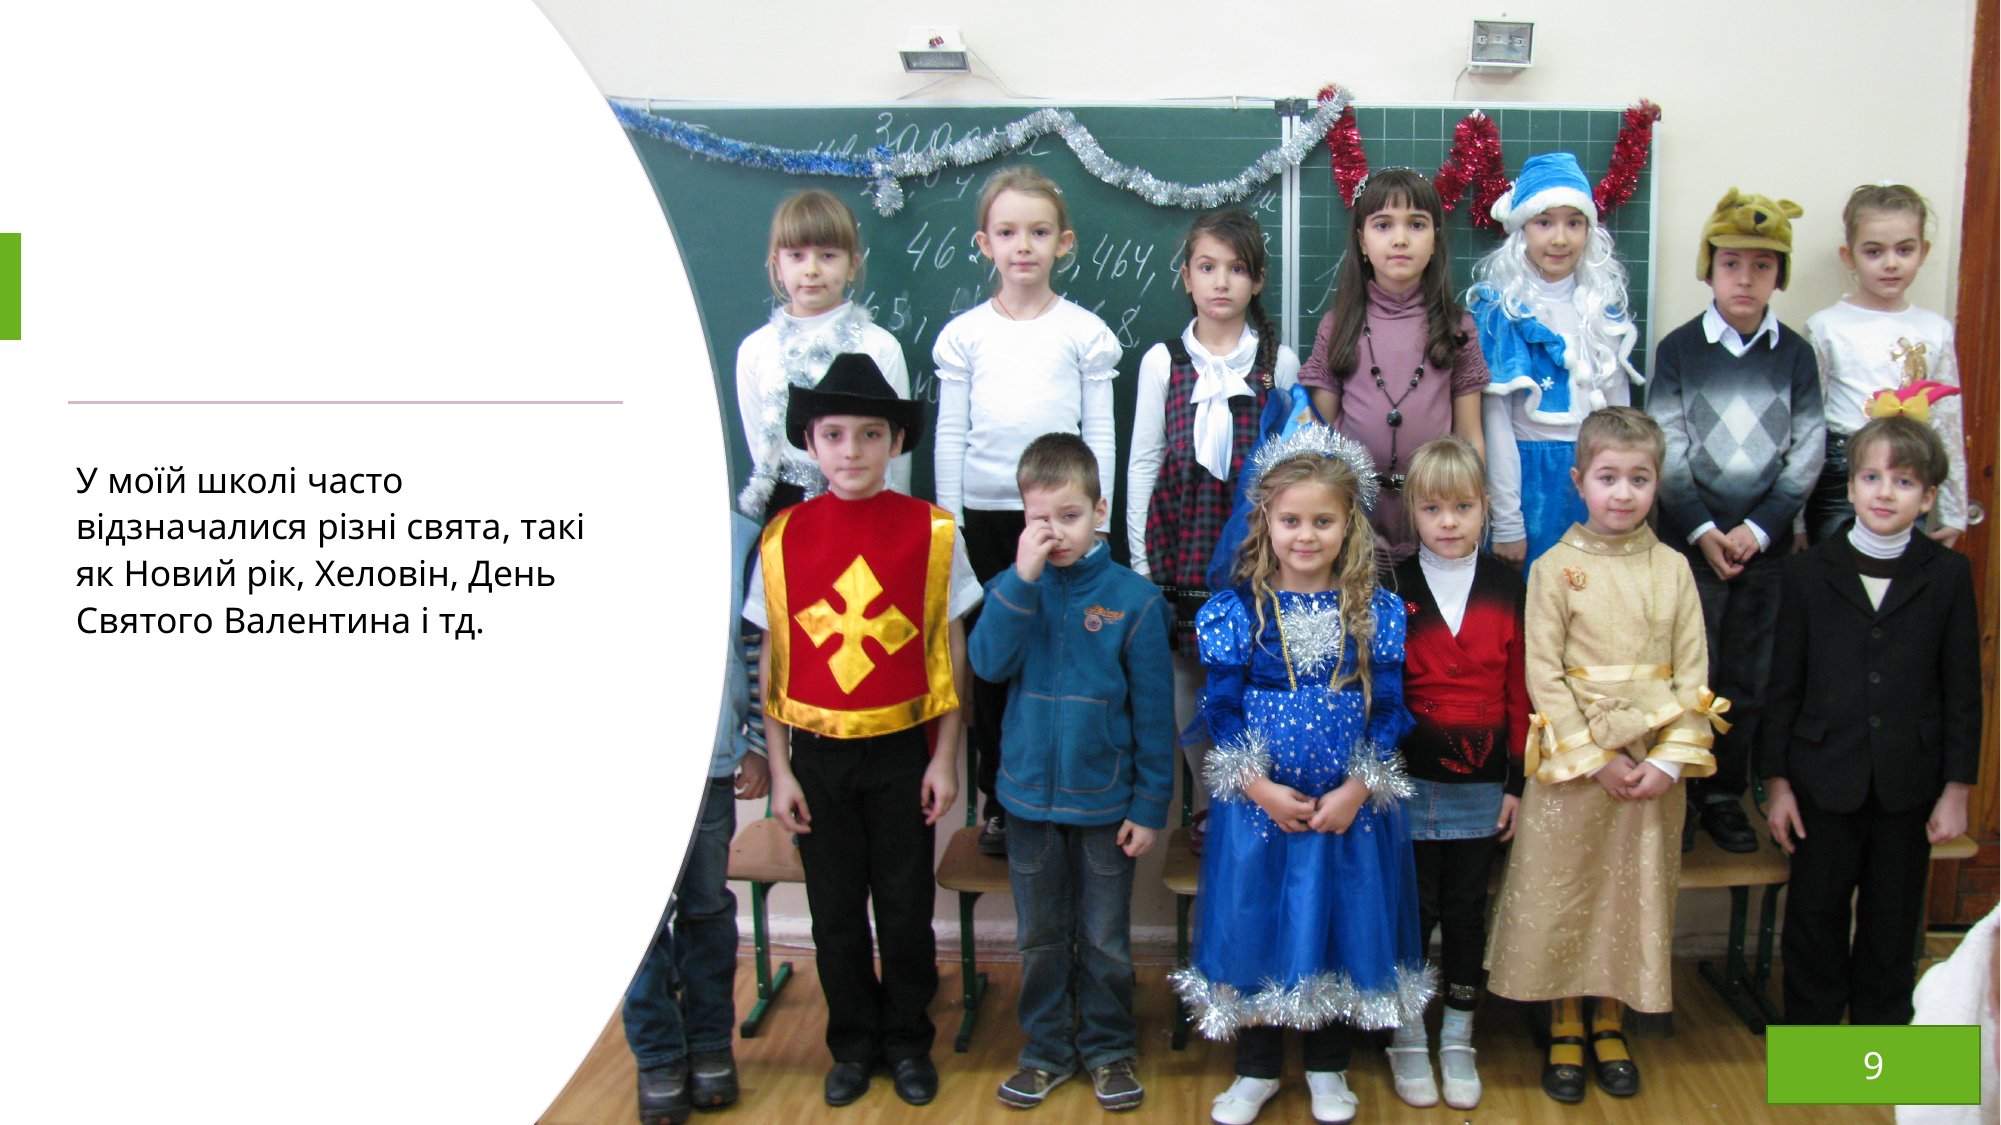

# У моїй школі часто відзначалися різні свята, такі як Новий рік, Хеловін, День Святого Валентина і тд.
9